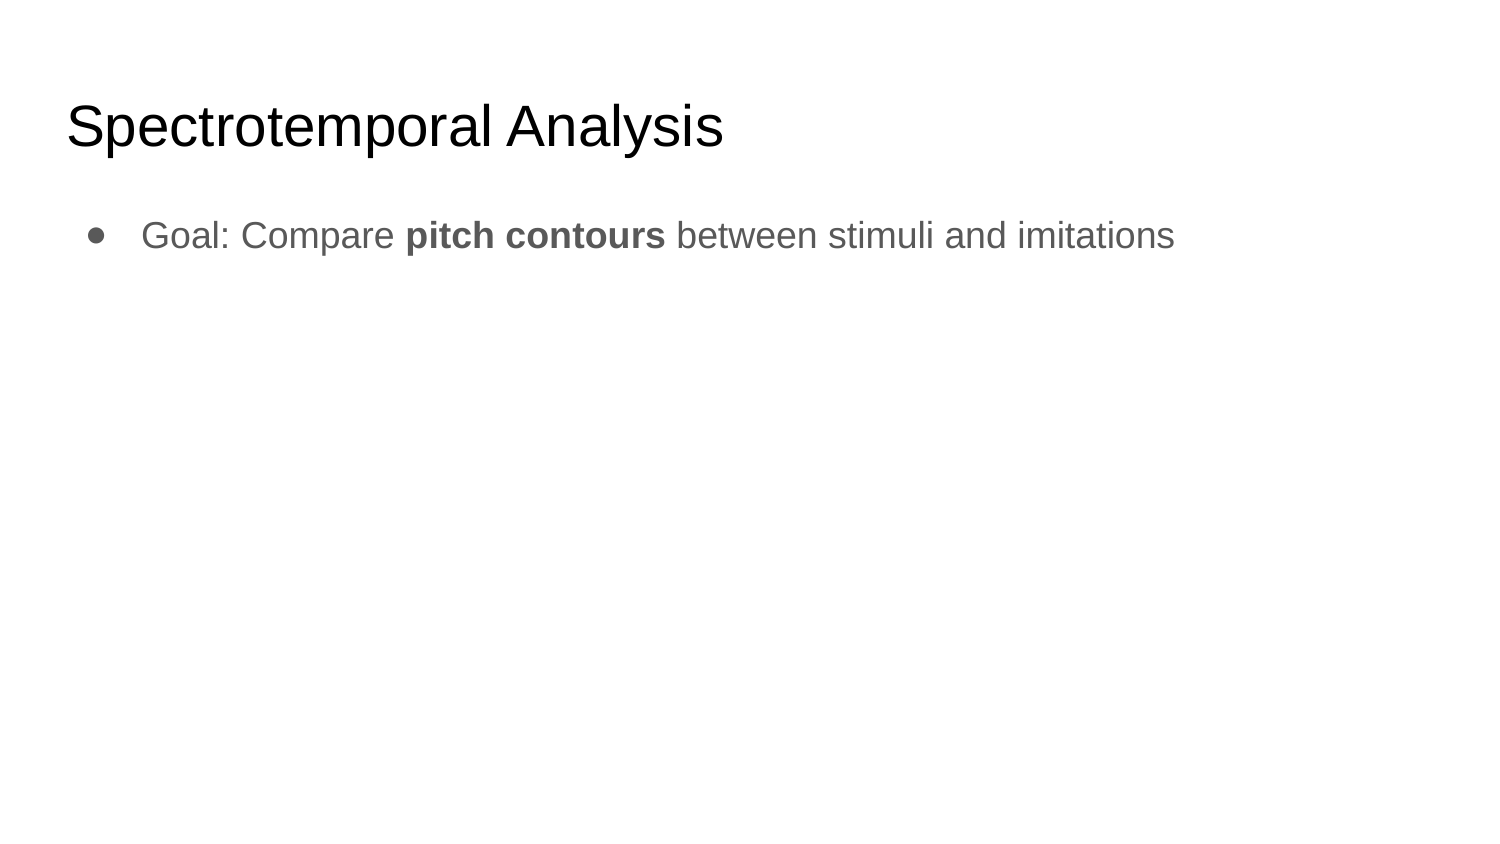

# Spectrotemporal Analysis
Goal: Compare pitch contours between stimuli and imitations